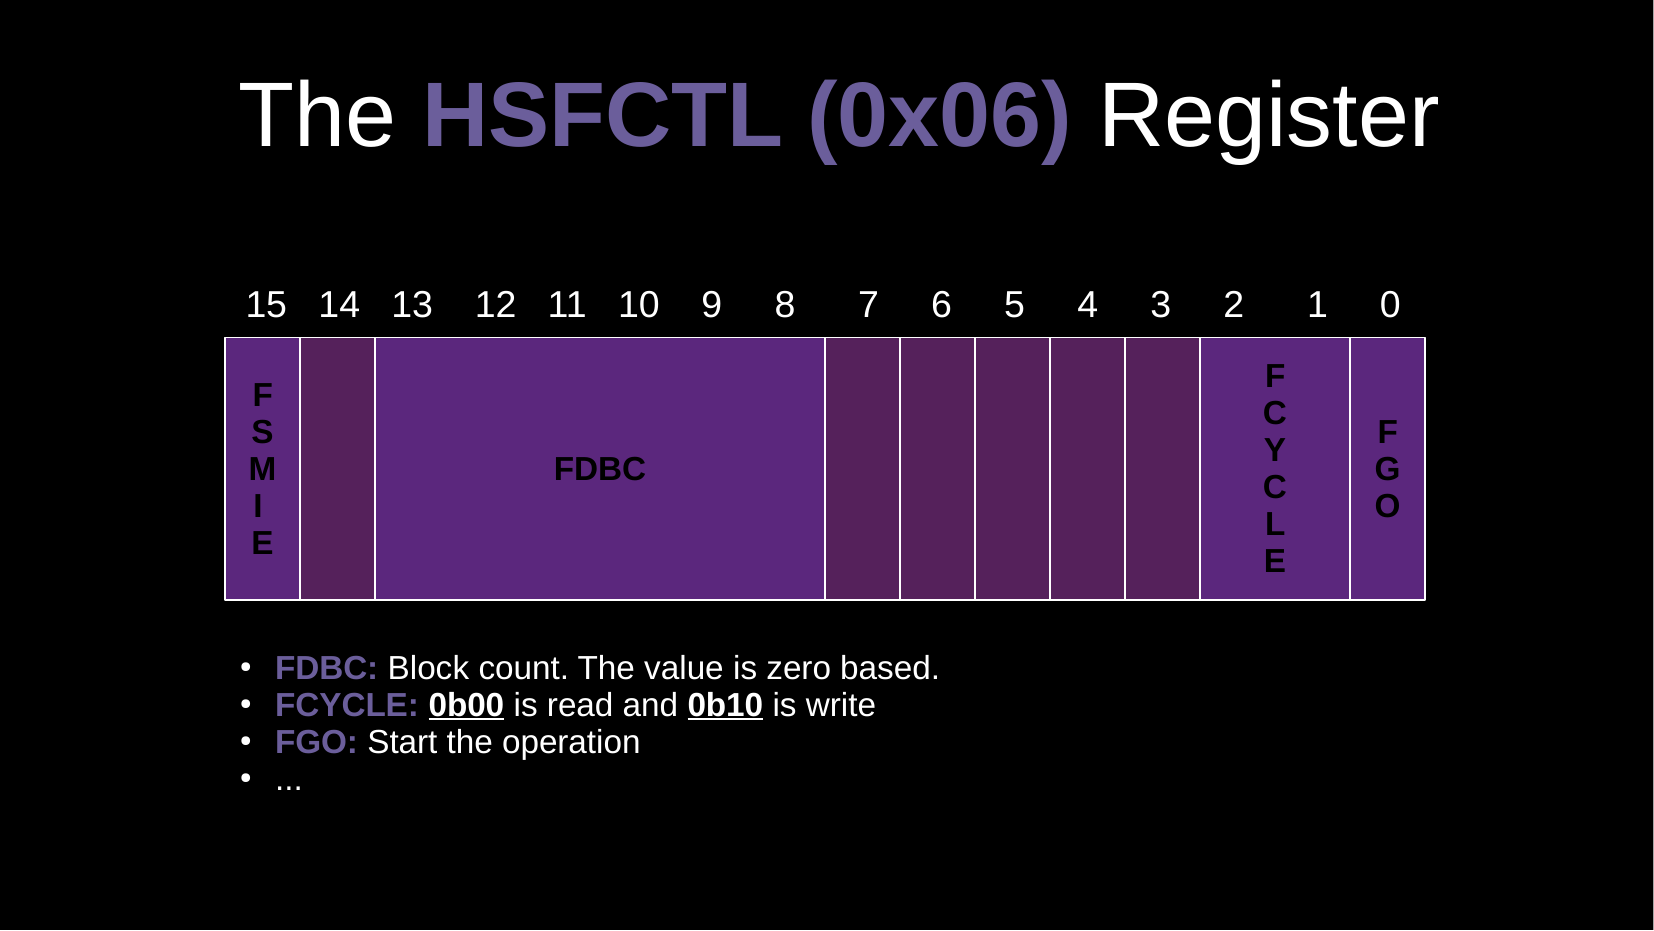

# The HSFCTL (0x06) Register
15 14 13 12 11 10 9 8 7 6 5 4 3 2 1 0
F
SM
I
E
FDBC
F
C
Y
C
L
E
FGO
FDBC: Block count. The value is zero based.
FCYCLE: 0b00 is read and 0b10 is write
FGO: Start the operation
...